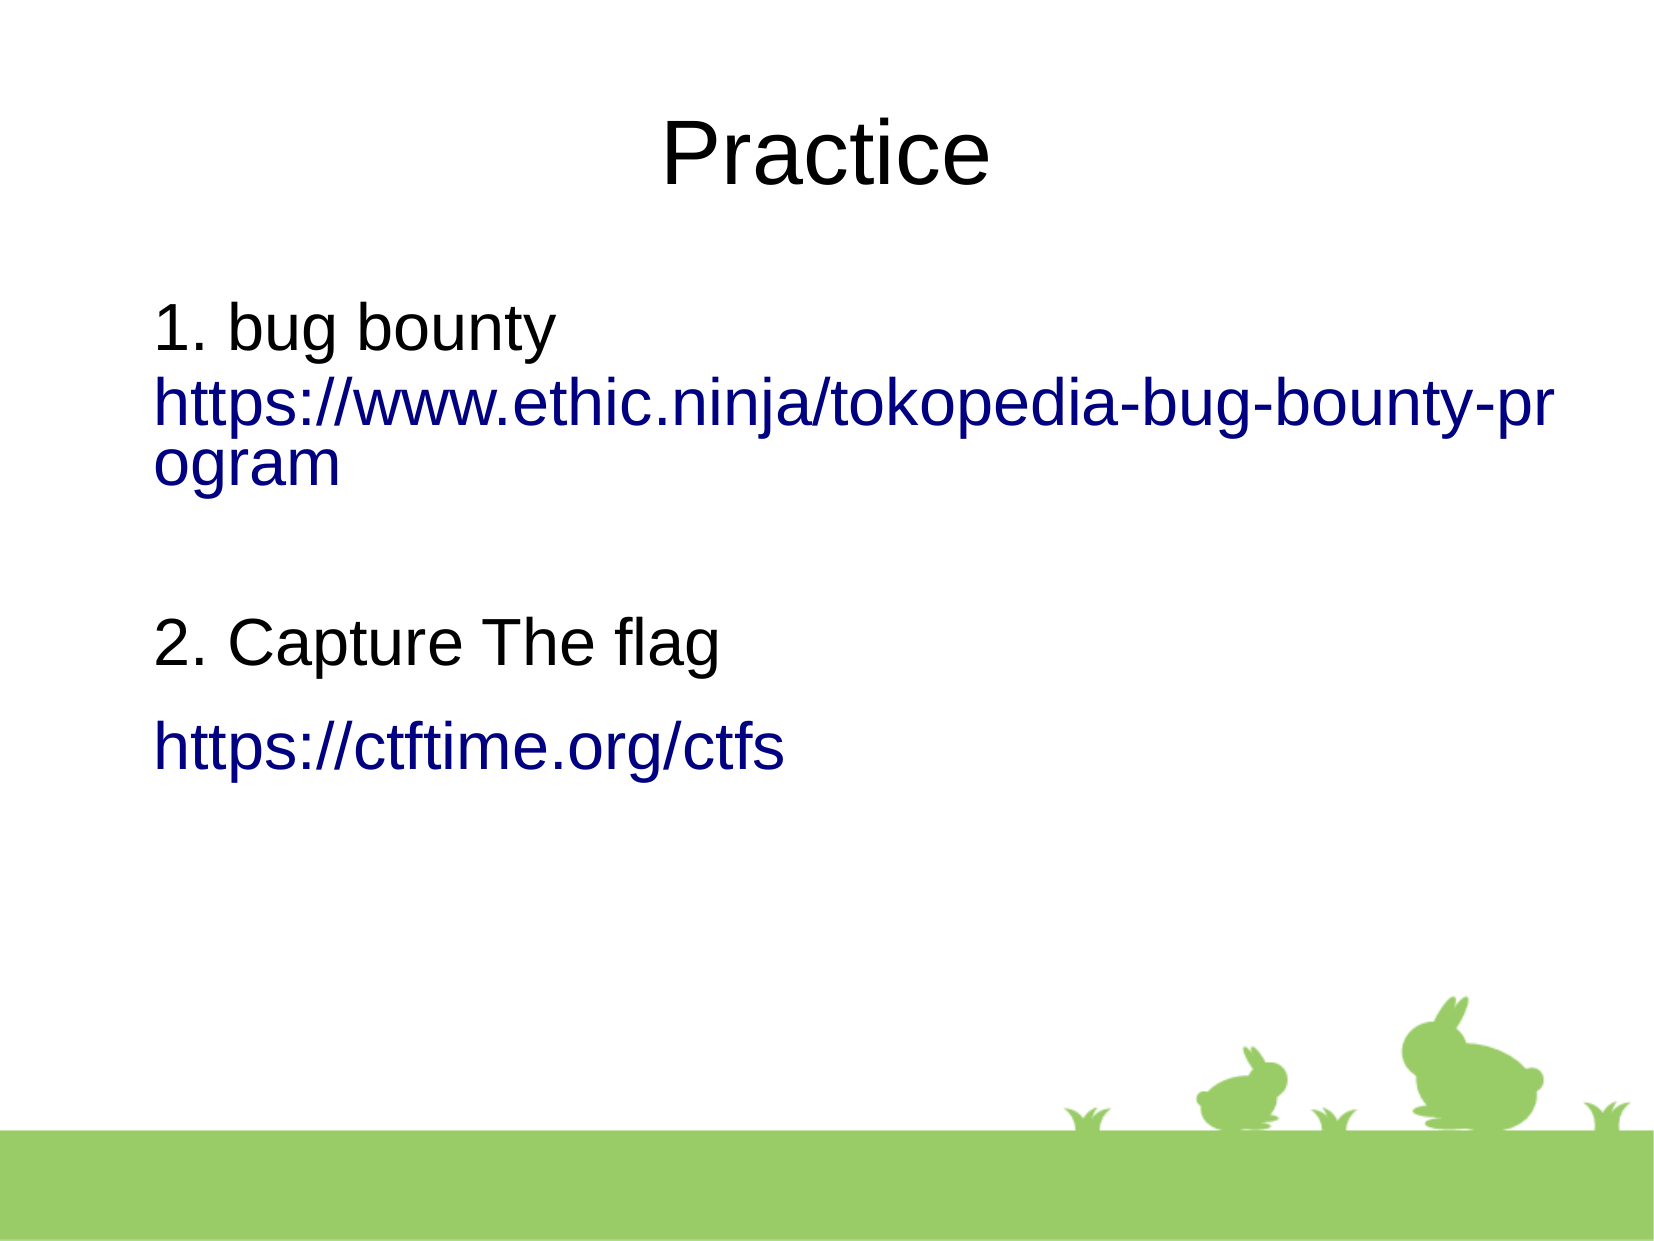

# Practice
1. bug bountyhttps://www.ethic.ninja/tokopedia-bug-bounty-program
2. Capture The flag
https://ctftime.org/ctfs